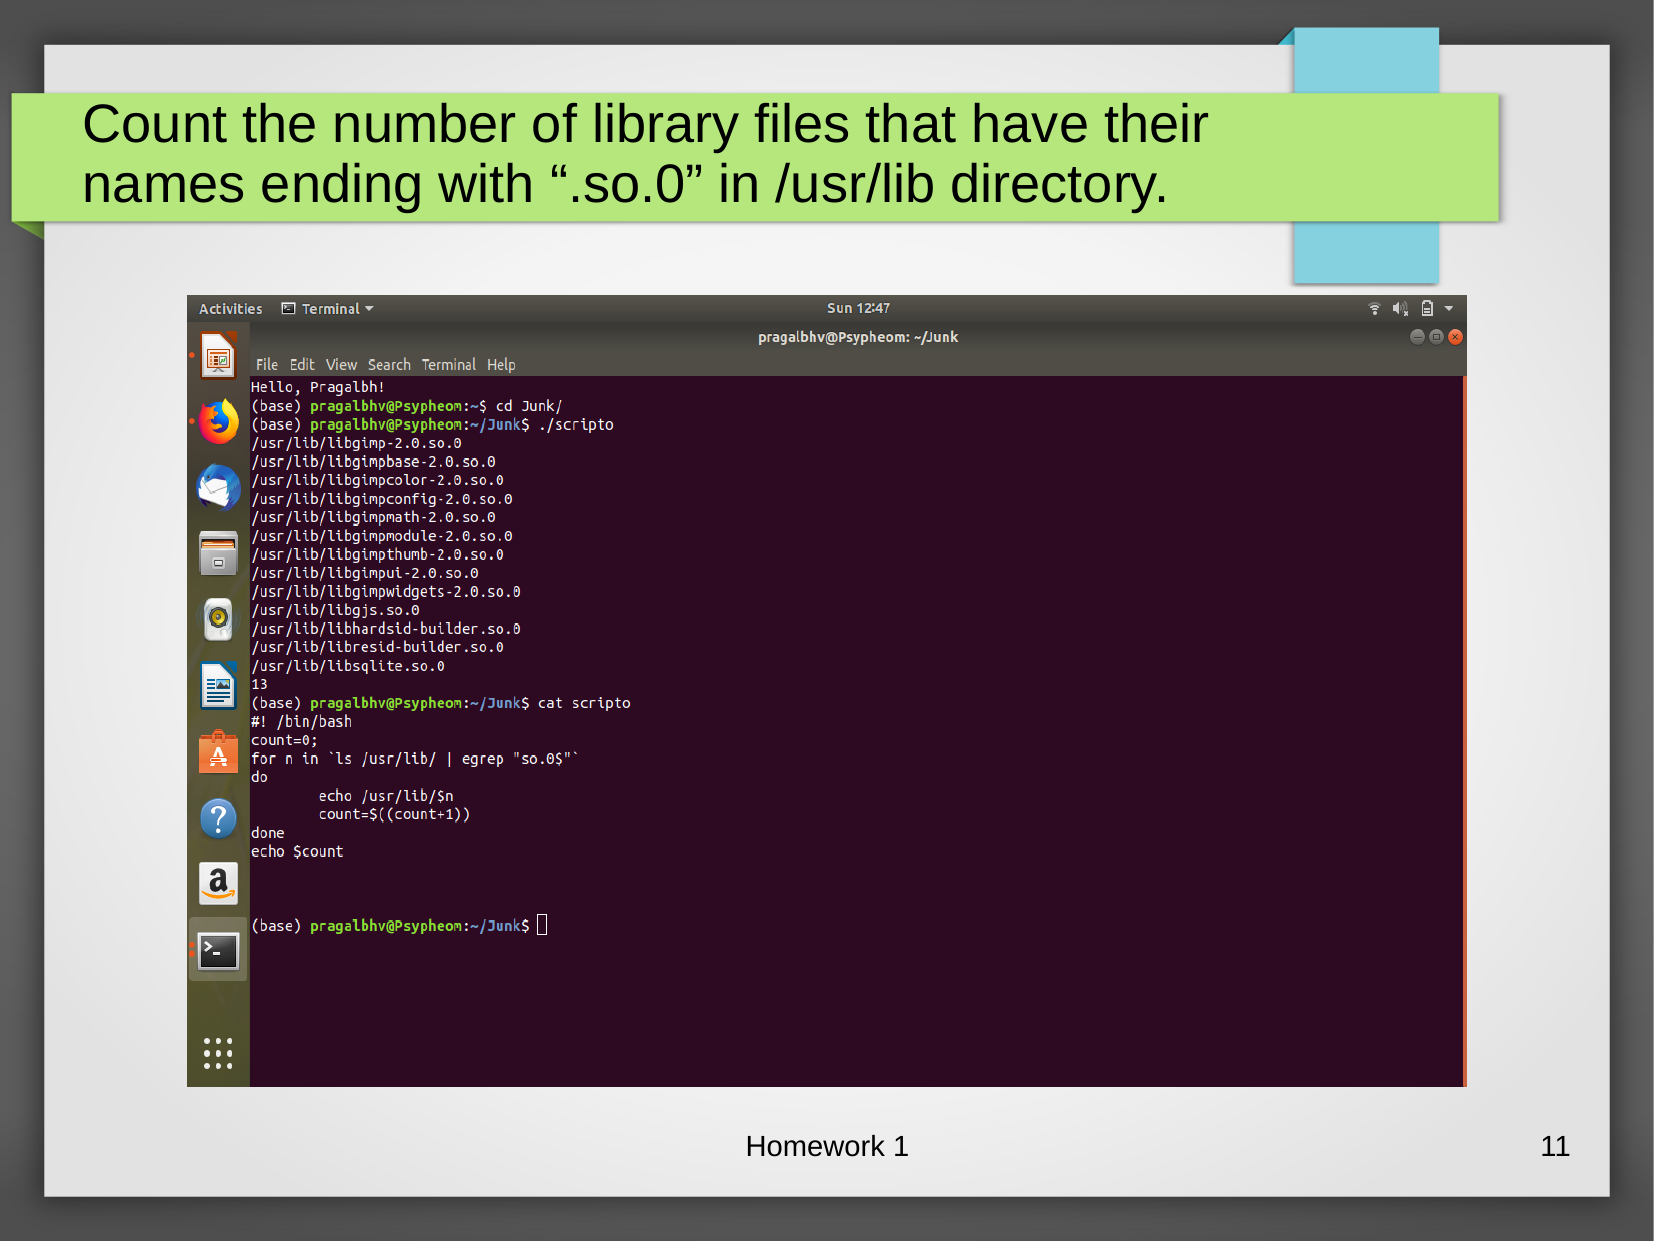

# Count the number of library files that have their names ending with “.so.0” in /usr/lib directory.
Homework 1
11